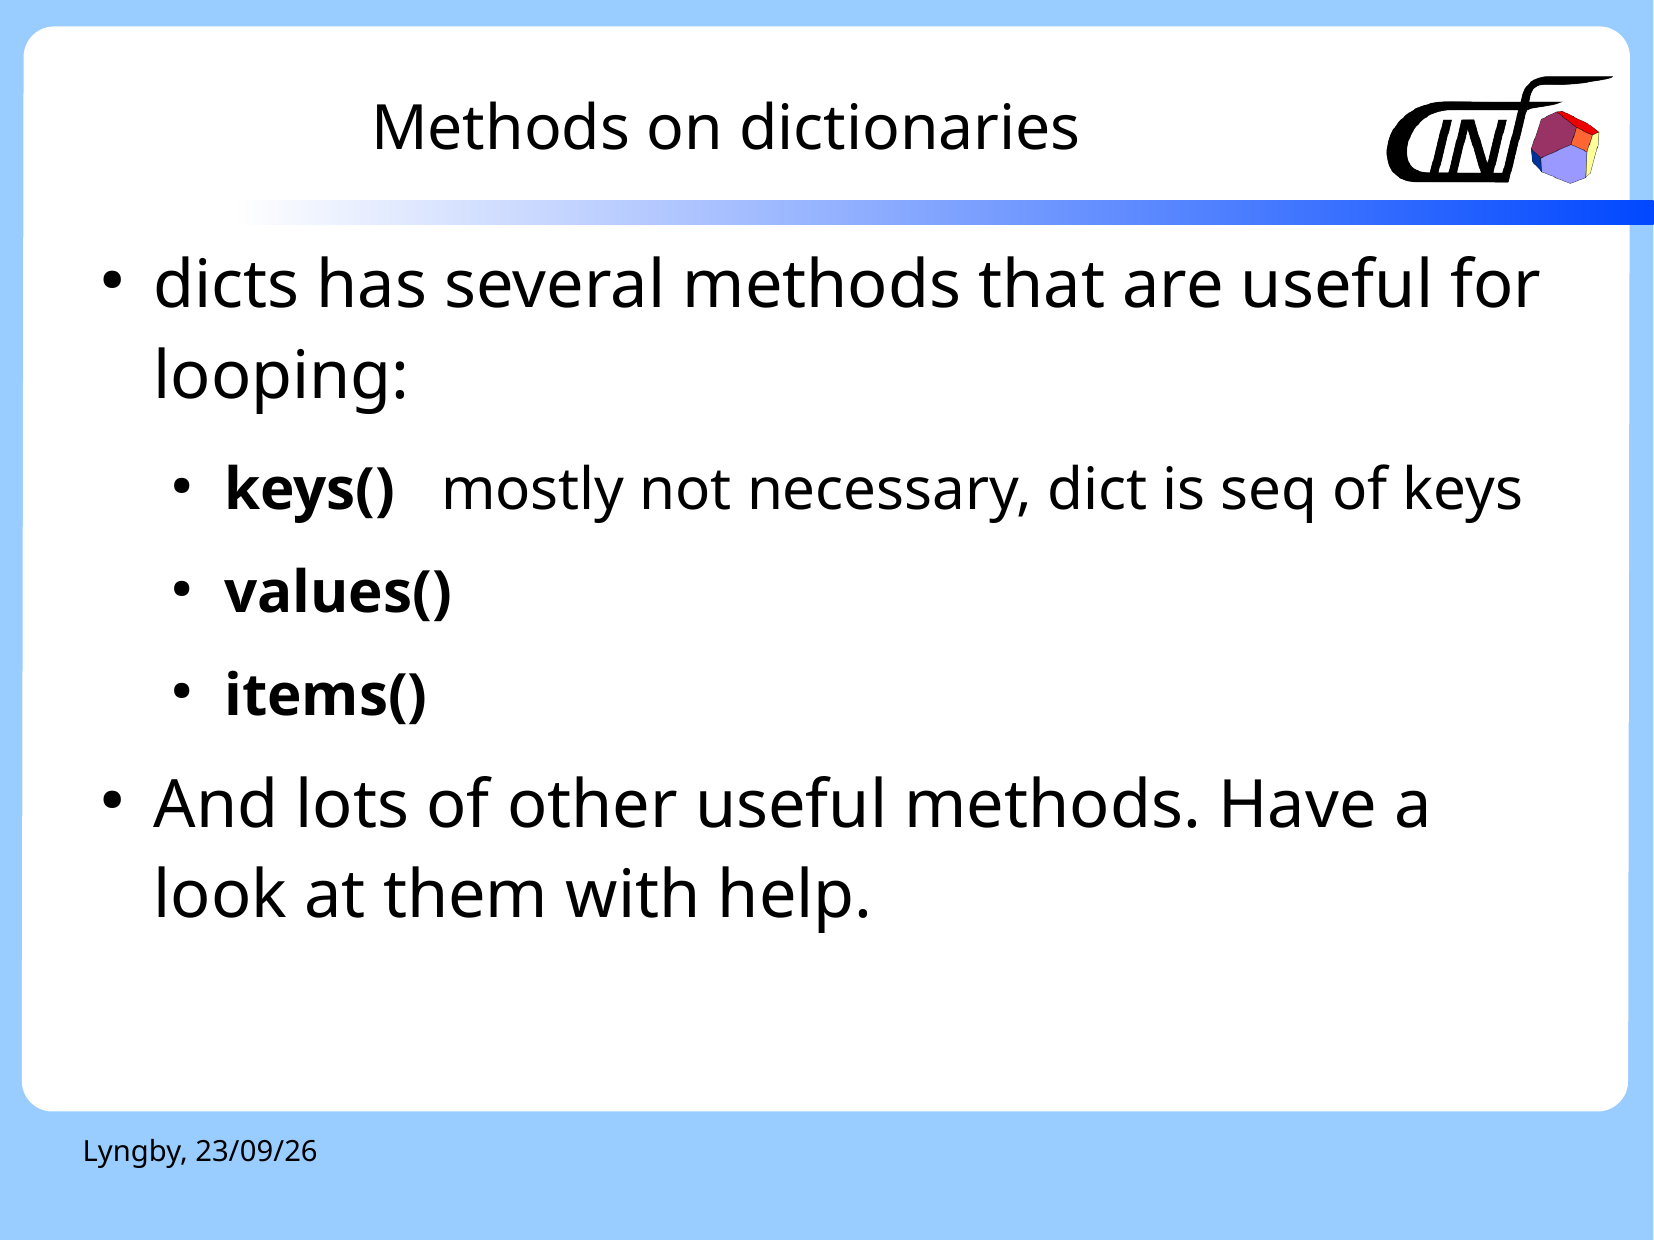

# Methods on dictionaries
dicts has several methods that are useful for looping:
keys() mostly not necessary, dict is seq of keys
values()
items()
And lots of other useful methods. Have a look at them with help.